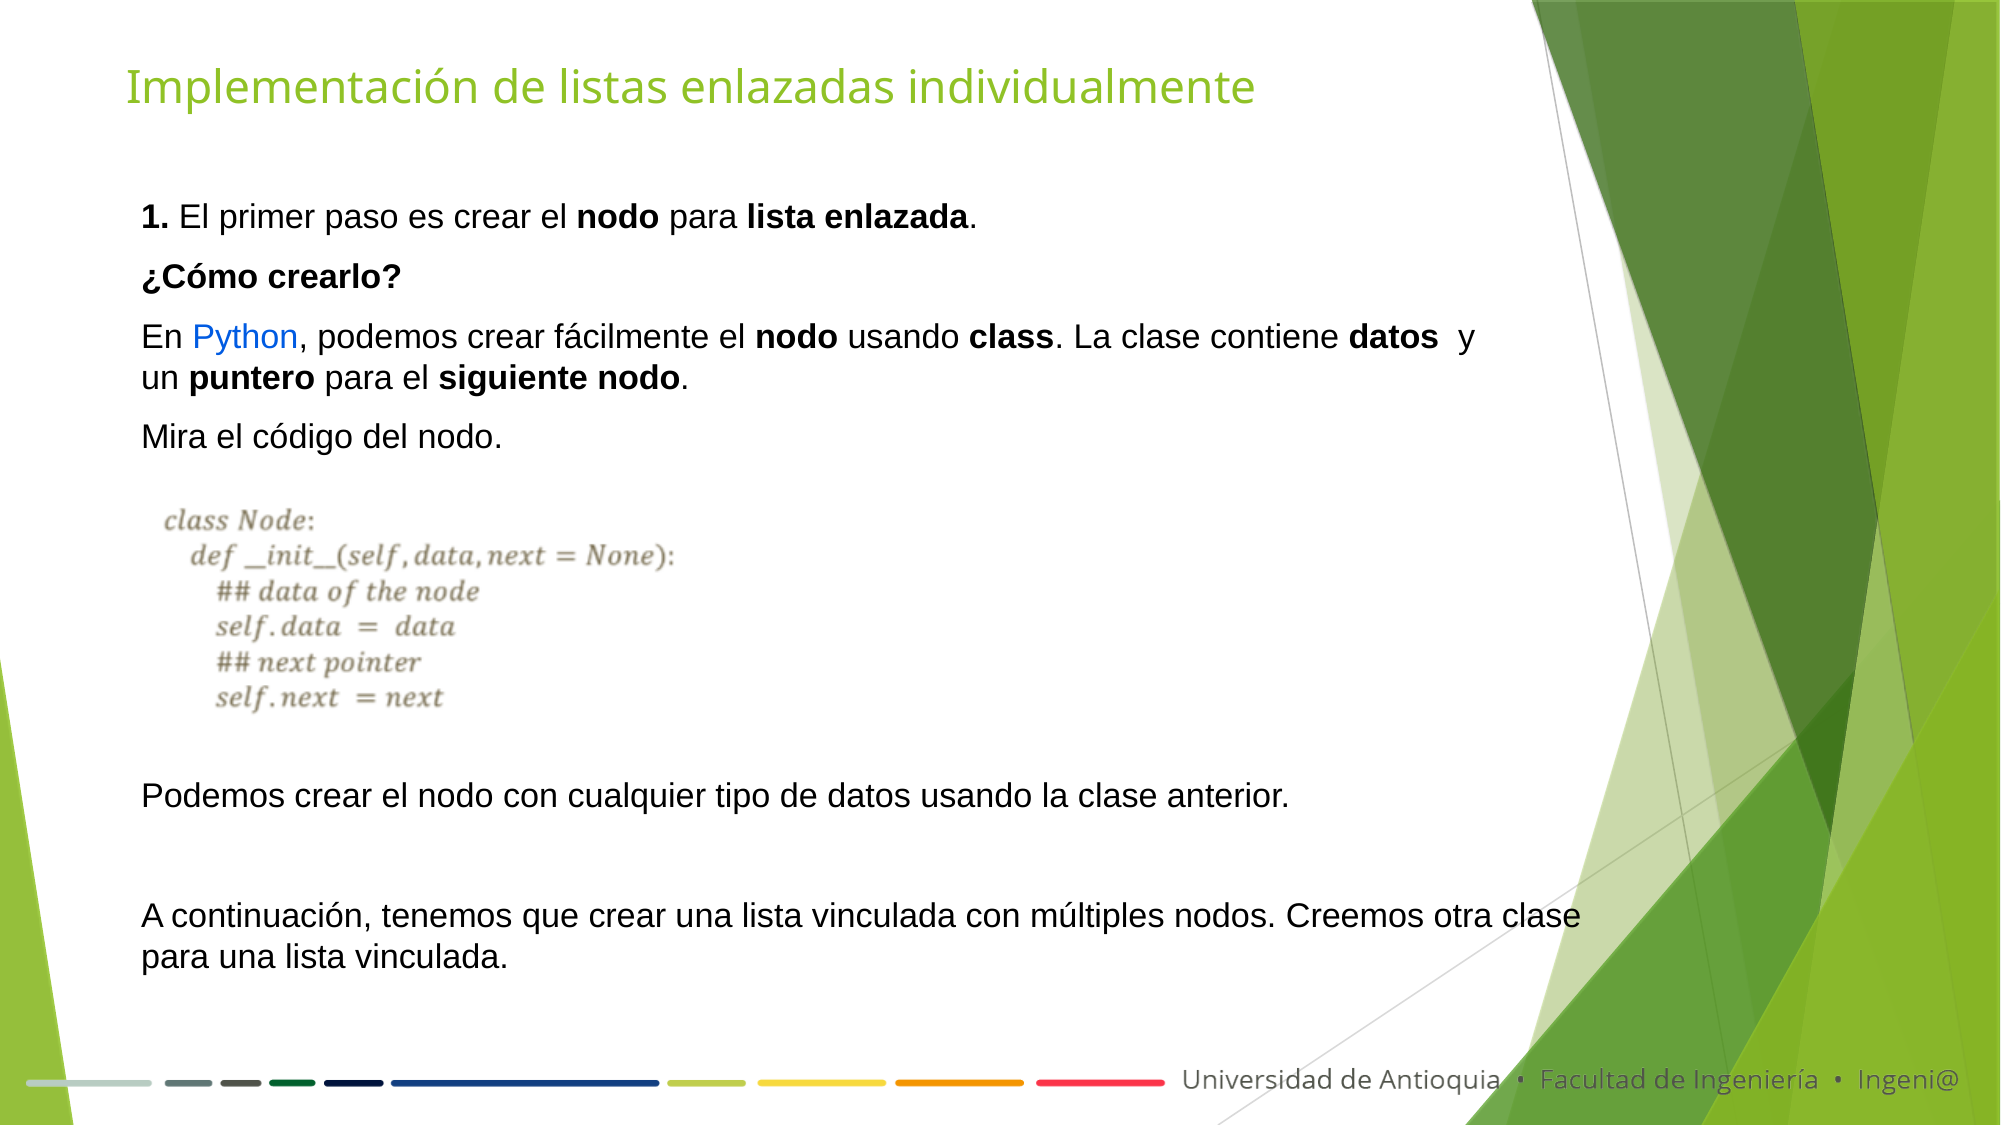

# Implementación de listas enlazadas individualmente
1. El primer paso es crear el nodo para lista enlazada.
¿Cómo crearlo?
En Python, podemos crear fácilmente el nodo usando class. La clase contiene datos  y un puntero para el siguiente nodo.
Mira el código del nodo.
Podemos crear el nodo con cualquier tipo de datos usando la clase anterior.
A continuación, tenemos que crear una lista vinculada con múltiples nodos. Creemos otra clase para una lista vinculada.